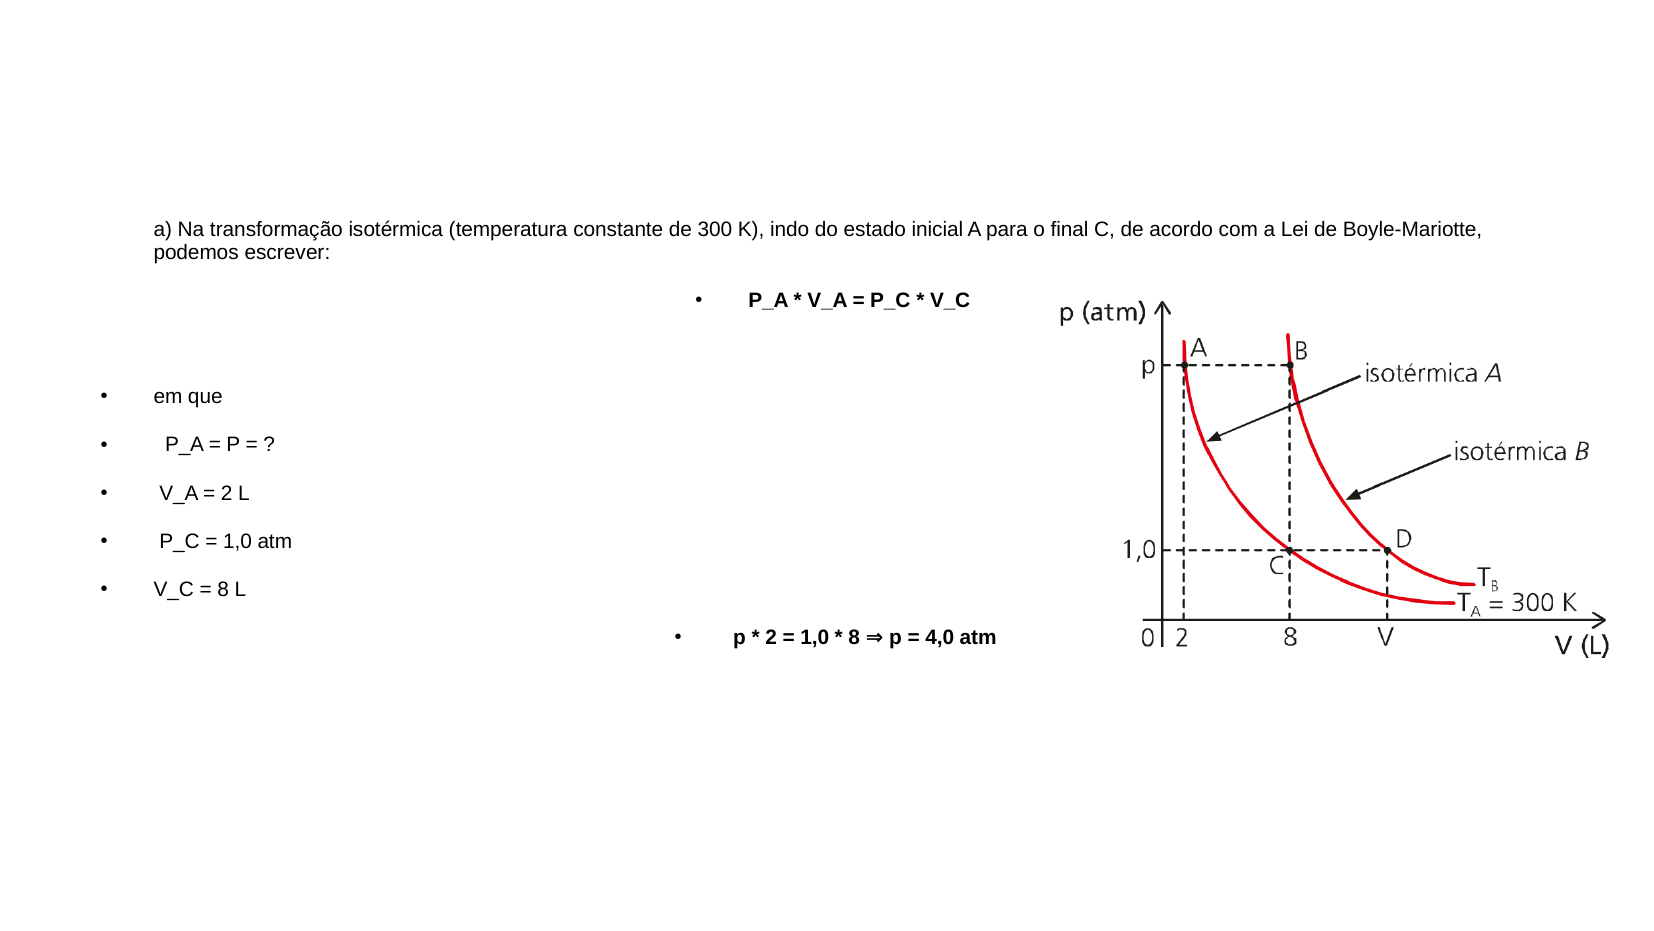

# a) Na transformação isotérmica (temperatura constante de 300 K), indo do estado inicial A para o final C, de acordo com a Lei de Boyle-Mariotte, podemos escrever:
P_A * V_A = P_C * V_C
em que
 P_A = P = ?
 V_A = 2 L
 P_C = 1,0 atm
V_C = 8 L
 p * 2 = 1,0 * 8 ⇒ p = 4,0 atm